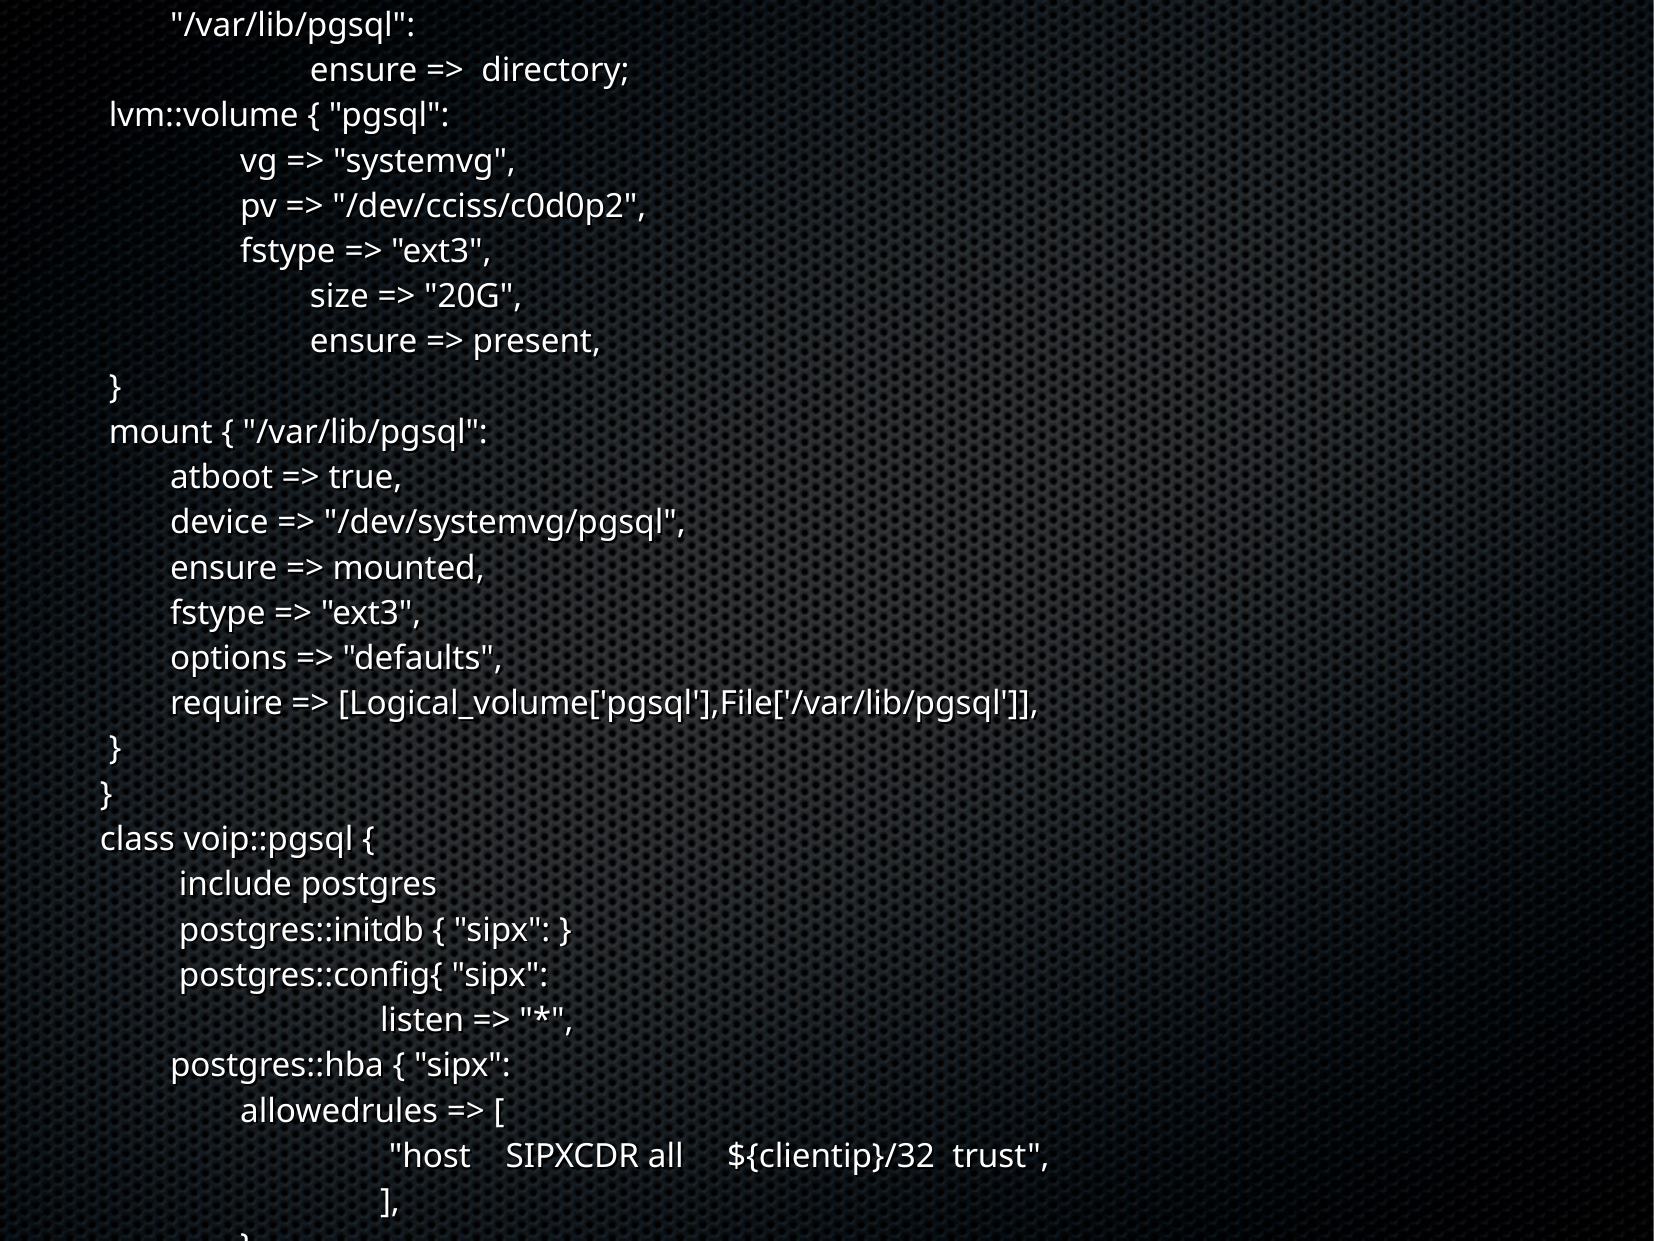

# class voip::storage {
 file {
 "/var/lib/pgsql":
 ensure => directory;
 lvm::volume { "pgsql":
 vg => "systemvg",
 pv => "/dev/cciss/c0d0p2",
 fstype => "ext3",
 size => "20G",
 ensure => present,
 }
 mount { "/var/lib/pgsql":
 atboot => true,
 device => "/dev/systemvg/pgsql",
 ensure => mounted,
 fstype => "ext3",
 options => "defaults",
 require => [Logical_volume['pgsql'],File['/var/lib/pgsql']],
 }
}
class voip::pgsql {
 include postgres
 postgres::initdb { "sipx": }
 postgres::config{ "sipx":
 listen => "*",
 postgres::hba { "sipx":
 allowedrules => [
 "host SIPXCDR all ${clientip}/32 trust",
 ],
 }
}